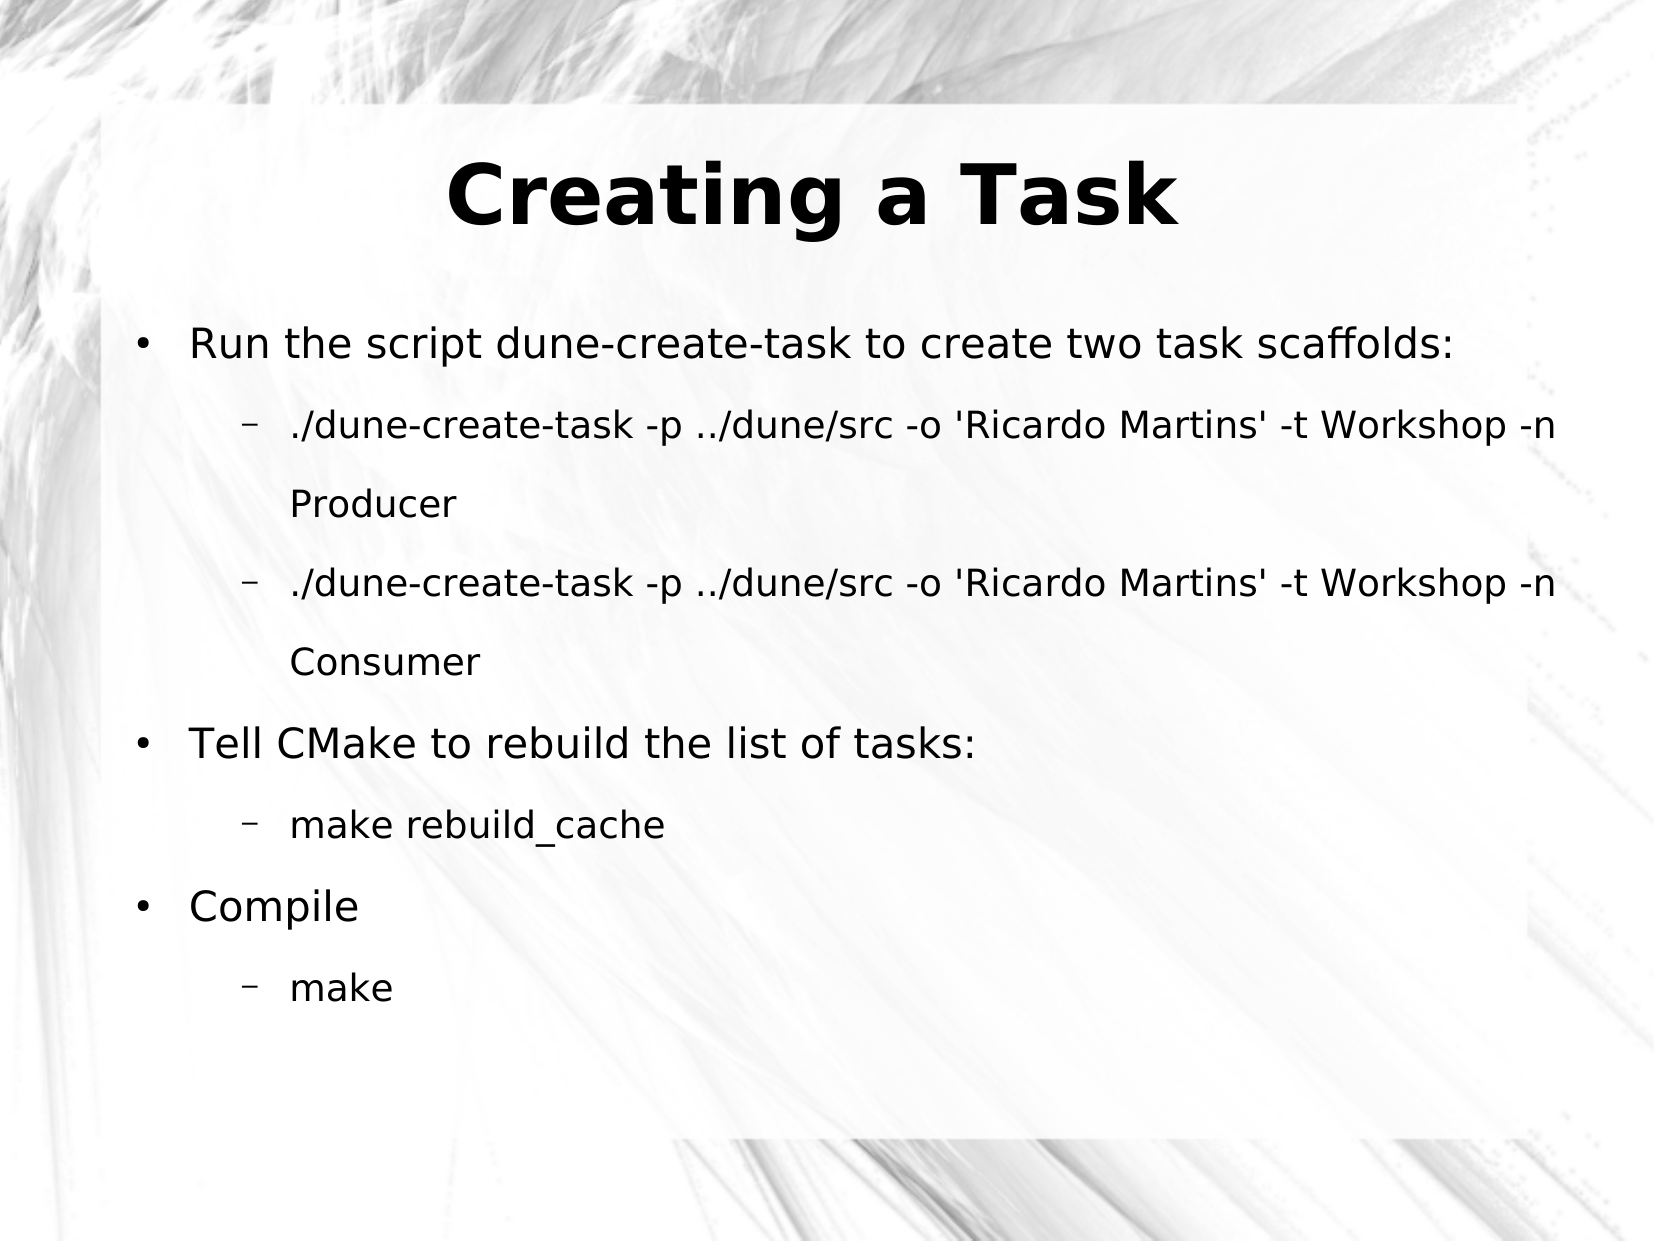

# Creating a Task
Run the script dune-create-task to create two task scaffolds:
./dune-create-task -p ../dune/src -o 'Ricardo Martins' -t Workshop -n Producer
./dune-create-task -p ../dune/src -o 'Ricardo Martins' -t Workshop -n Consumer
Tell CMake to rebuild the list of tasks:
make rebuild_cache
Compile
make